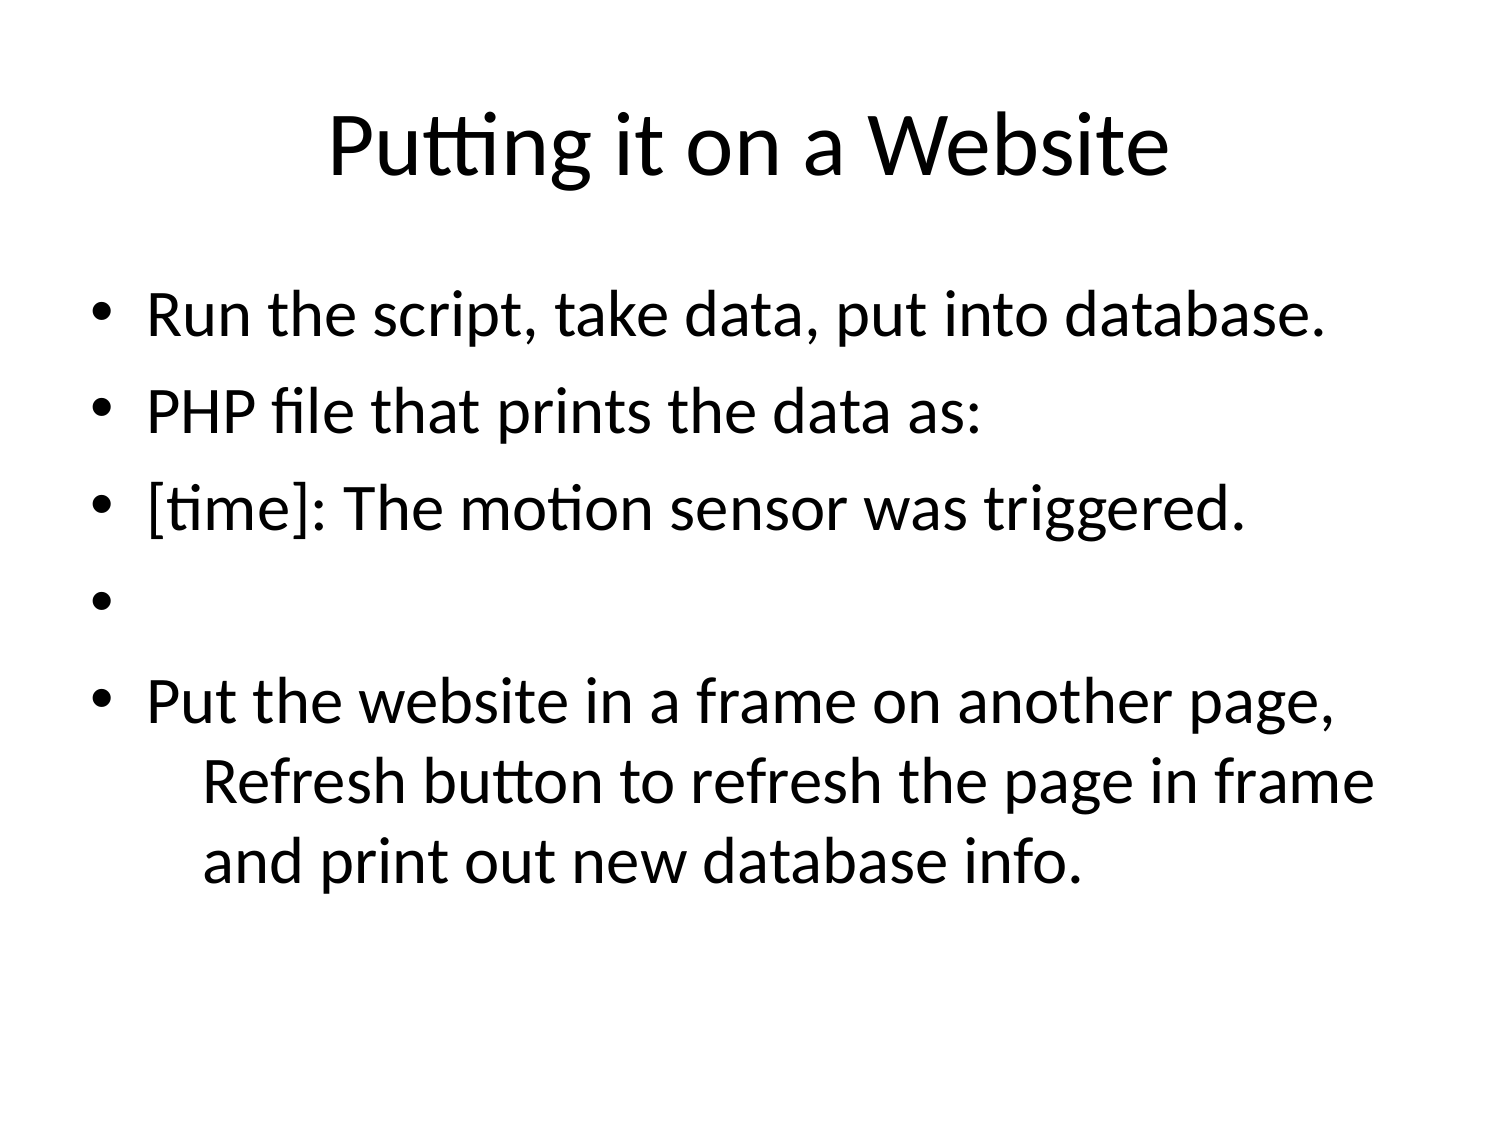

# Putting it on a Website
Run the script, take data, put into database.
PHP file that prints the data as:
[time]: The motion sensor was triggered.
Put the website in a frame on another page, Refresh button to refresh the page in frame and print out new database info.